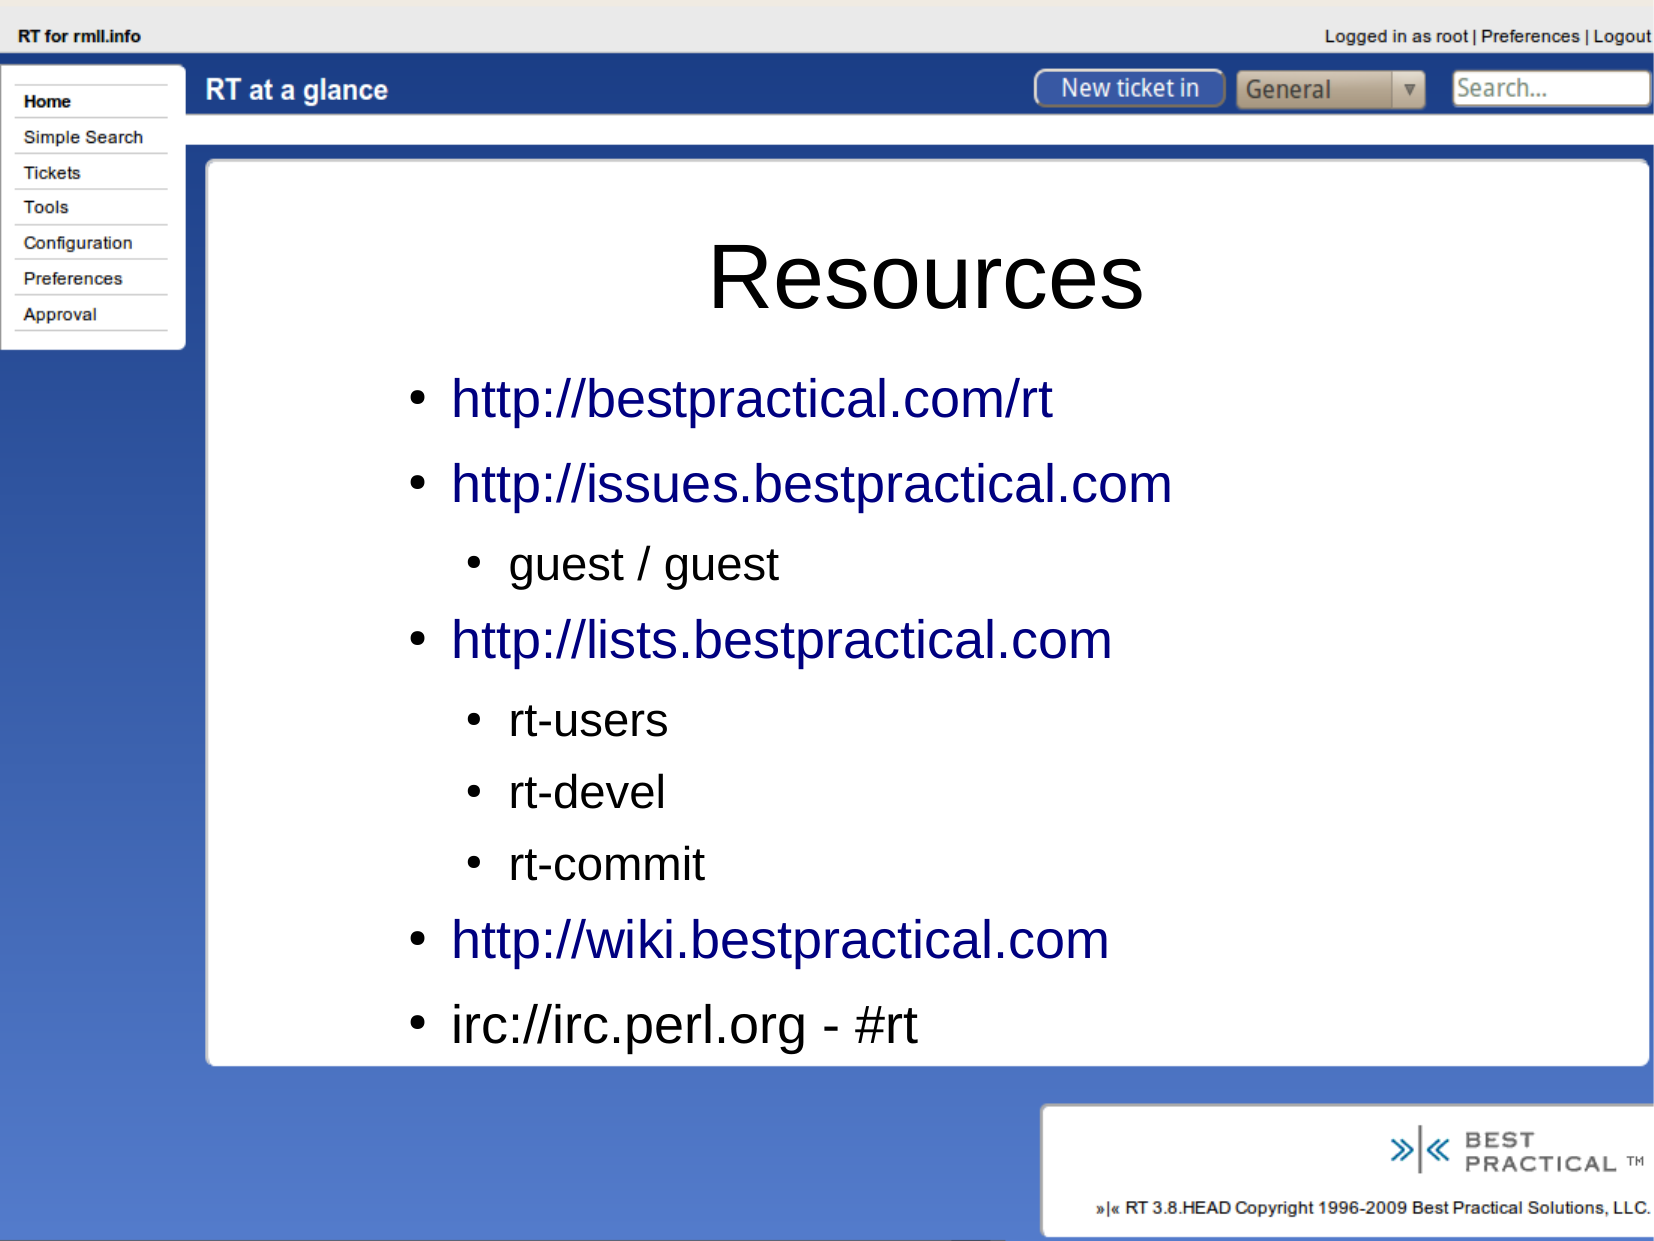

# Resources
http://bestpractical.com/rt
http://issues.bestpractical.com
guest / guest
http://lists.bestpractical.com
rt-users
rt-devel
rt-commit
http://wiki.bestpractical.com
irc://irc.perl.org - #rt